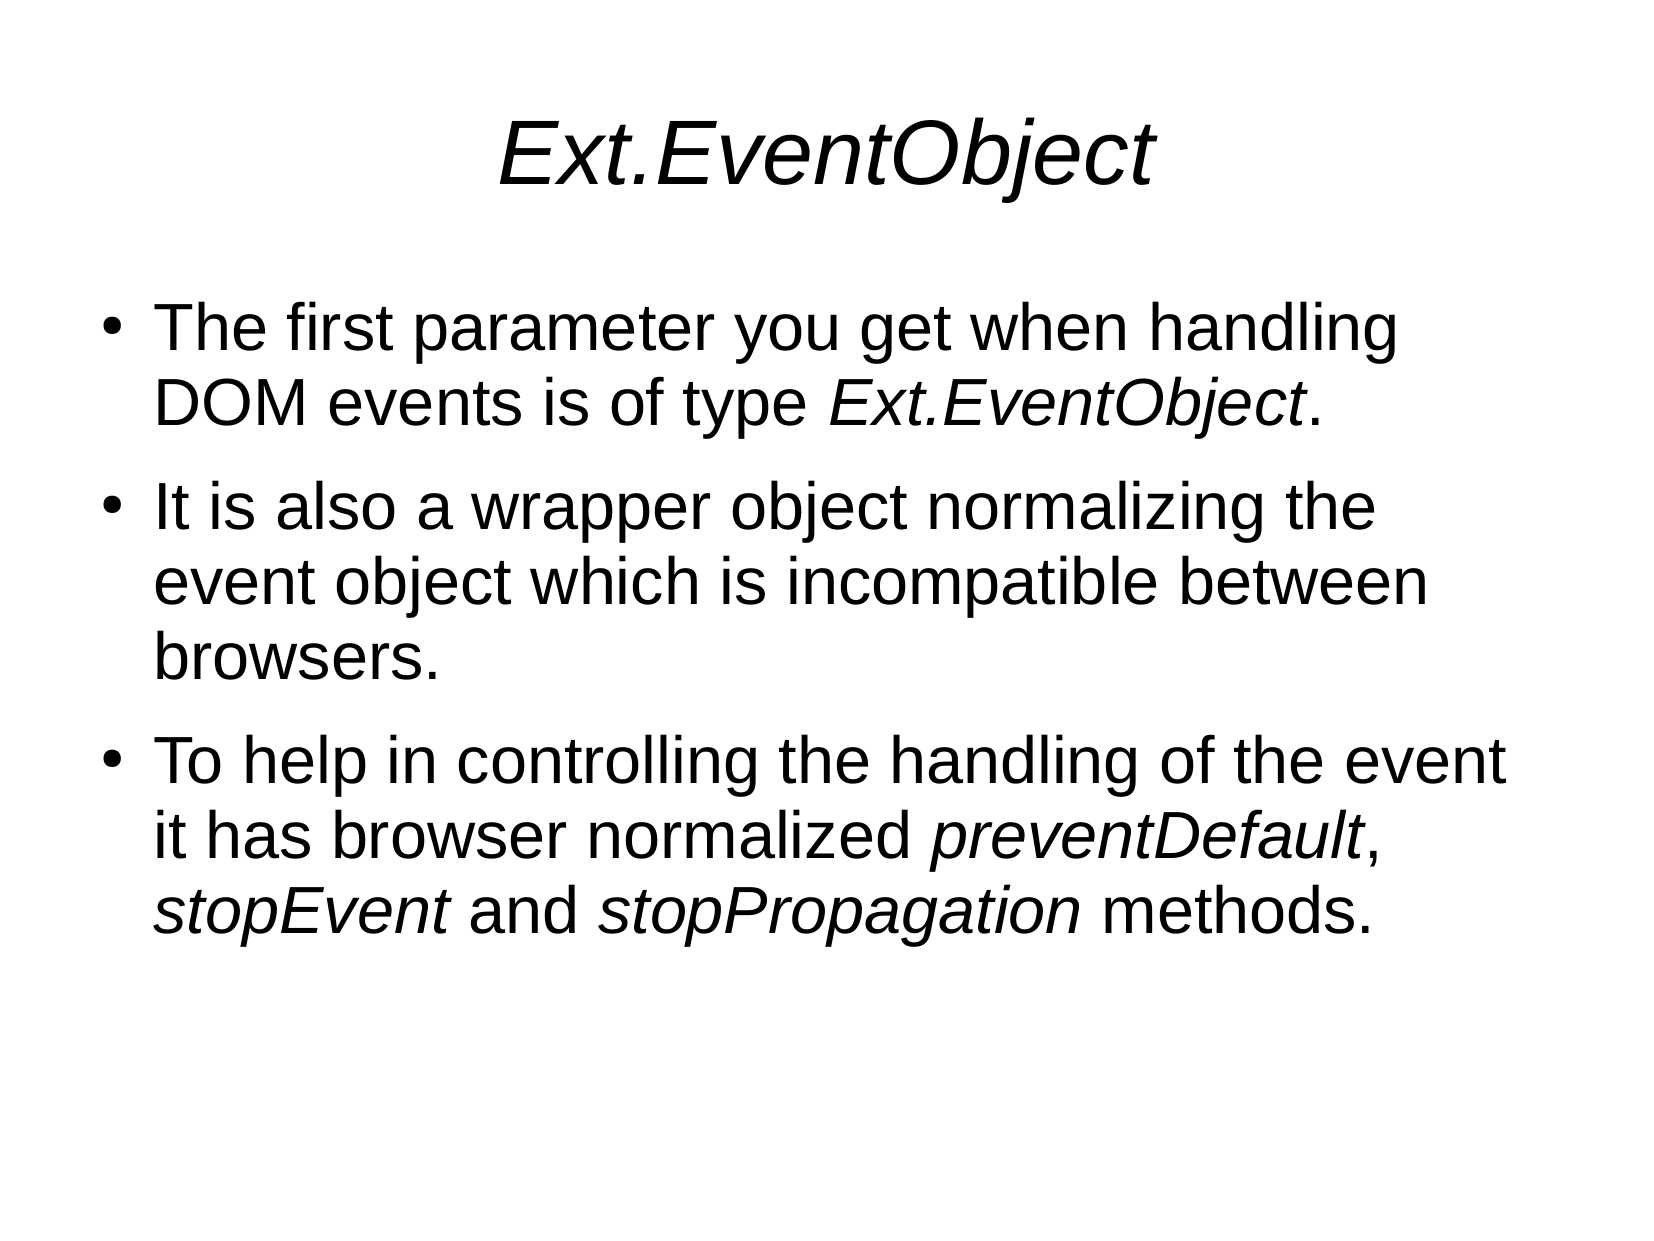

# Ext.EventObject
The first parameter you get when handling DOM events is of type Ext.EventObject.
It is also a wrapper object normalizing the event object which is incompatible between browsers.
To help in controlling the handling of the event it has browser normalized preventDefault, stopEvent and stopPropagation methods.